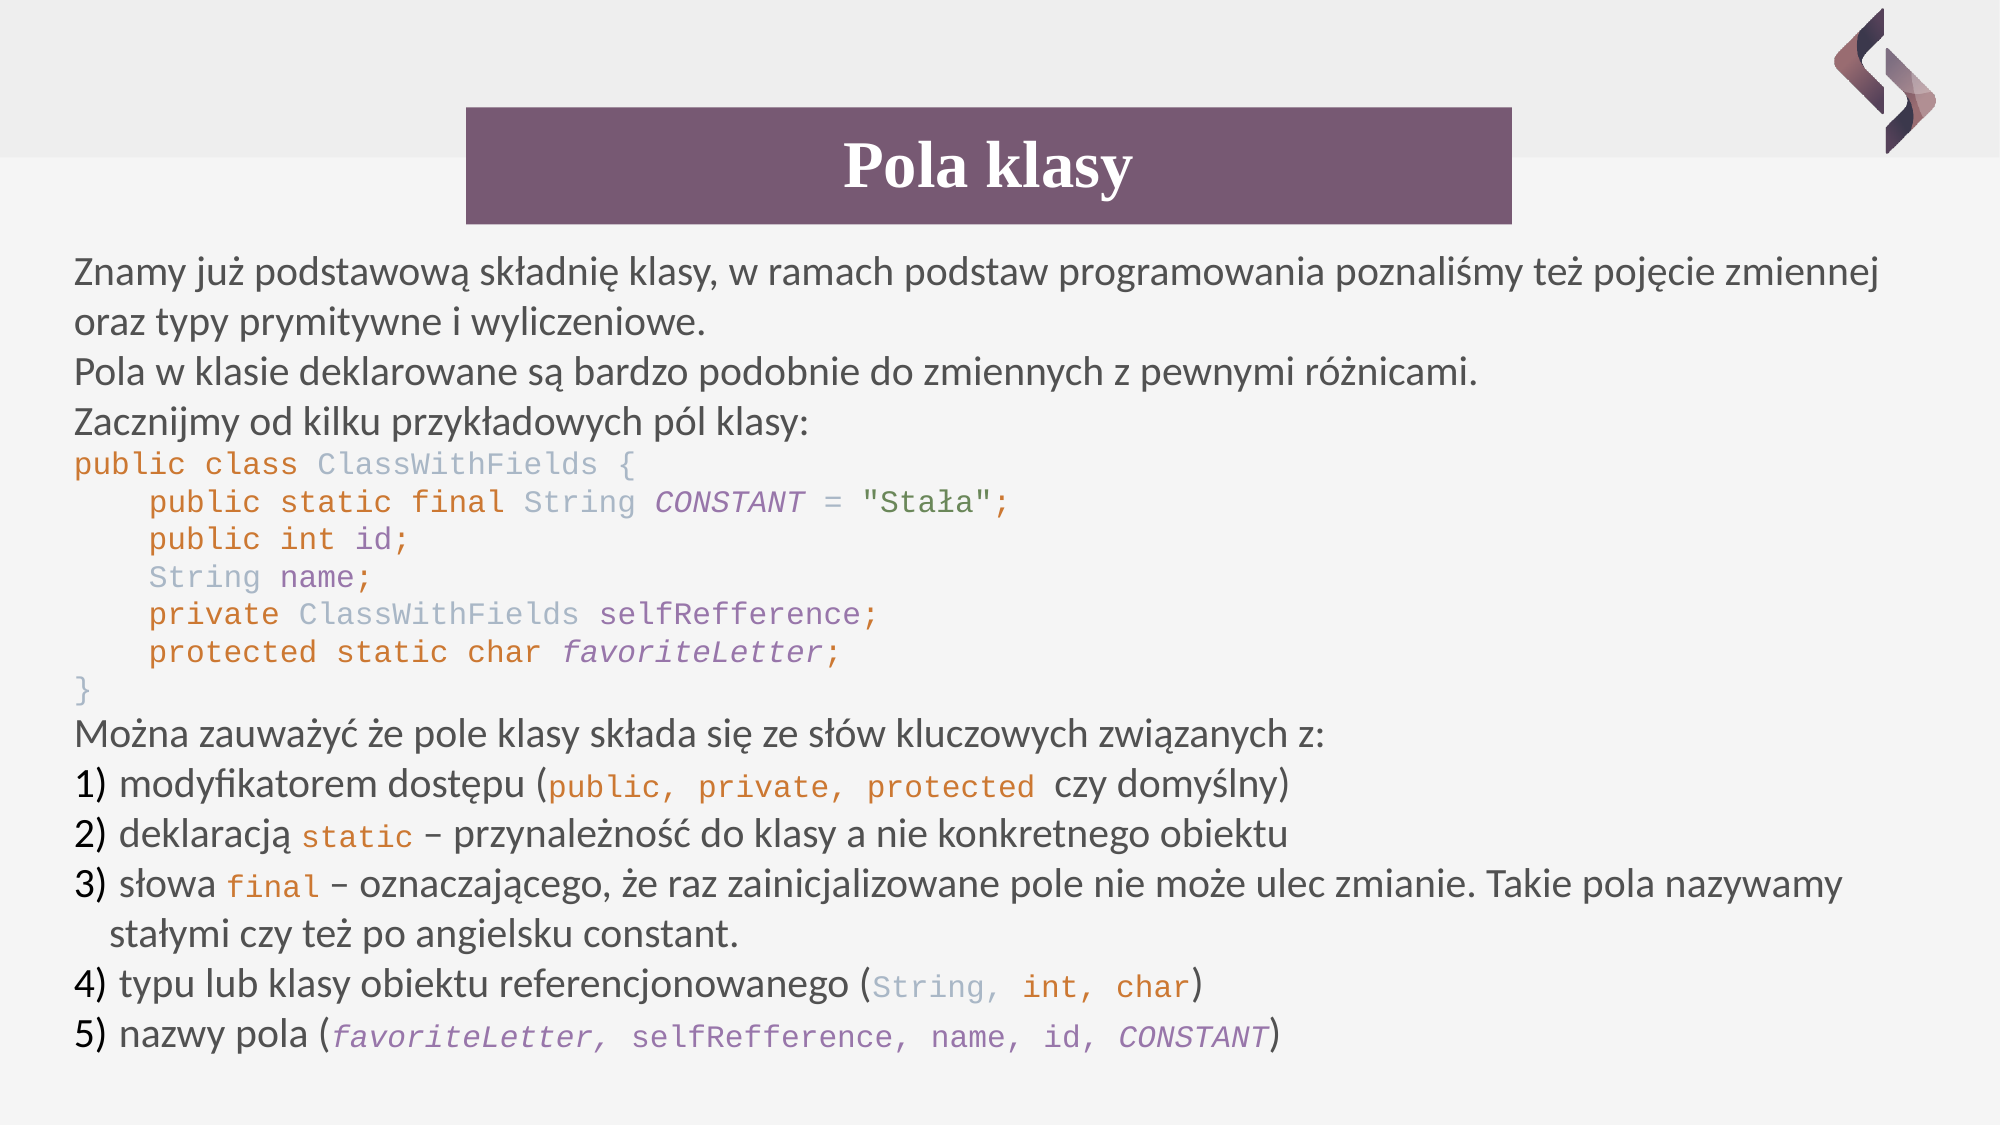

Pola klasy
Znamy już podstawową składnię klasy, w ramach podstaw programowania poznaliśmy też pojęcie zmiennej oraz typy prymitywne i wyliczeniowe.
Pola w klasie deklarowane są bardzo podobnie do zmiennych z pewnymi różnicami.
Zacznijmy od kilku przykładowych pól klasy:
public class ClassWithFields {
 public static final String CONSTANT = "Stała";
 public int id;
 String name;
 private ClassWithFields selfRefference;
 protected static char favoriteLetter;
}
Można zauważyć że pole klasy składa się ze słów kluczowych związanych z:
 modyfikatorem dostępu (public, private, protected czy domyślny)
 deklaracją static – przynależność do klasy a nie konkretnego obiektu
 słowa final – oznaczającego, że raz zainicjalizowane pole nie może ulec zmianie. Takie pola nazywamy stałymi czy też po angielsku constant.
 typu lub klasy obiektu referencjonowanego (String, int, char)
 nazwy pola (favoriteLetter, selfRefference, name, id, CONSTANT)